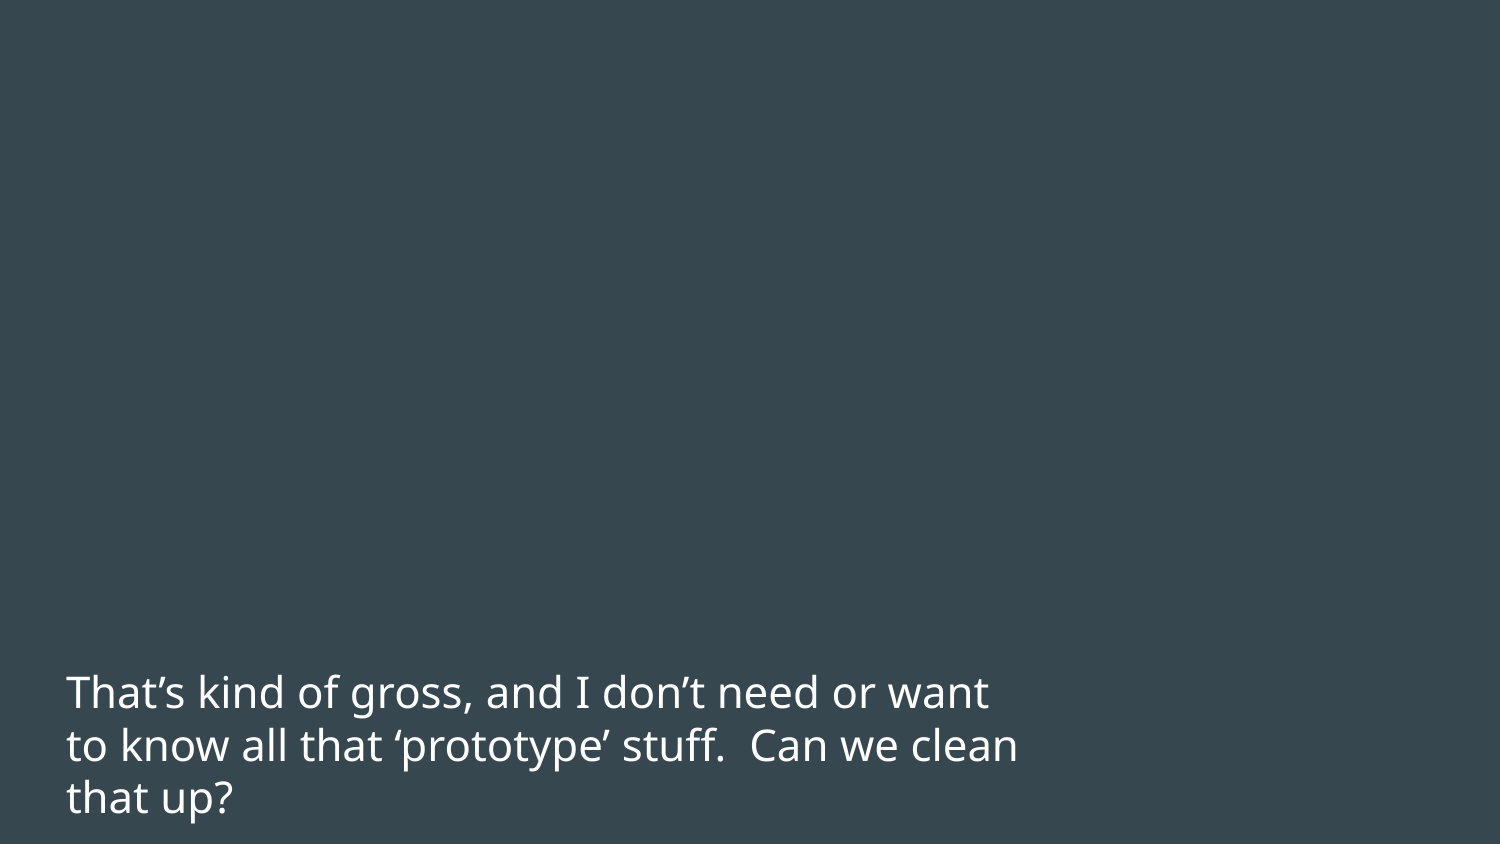

# That’s kind of gross, and I don’t need or want to know all that ‘prototype’ stuff. Can we clean that up?